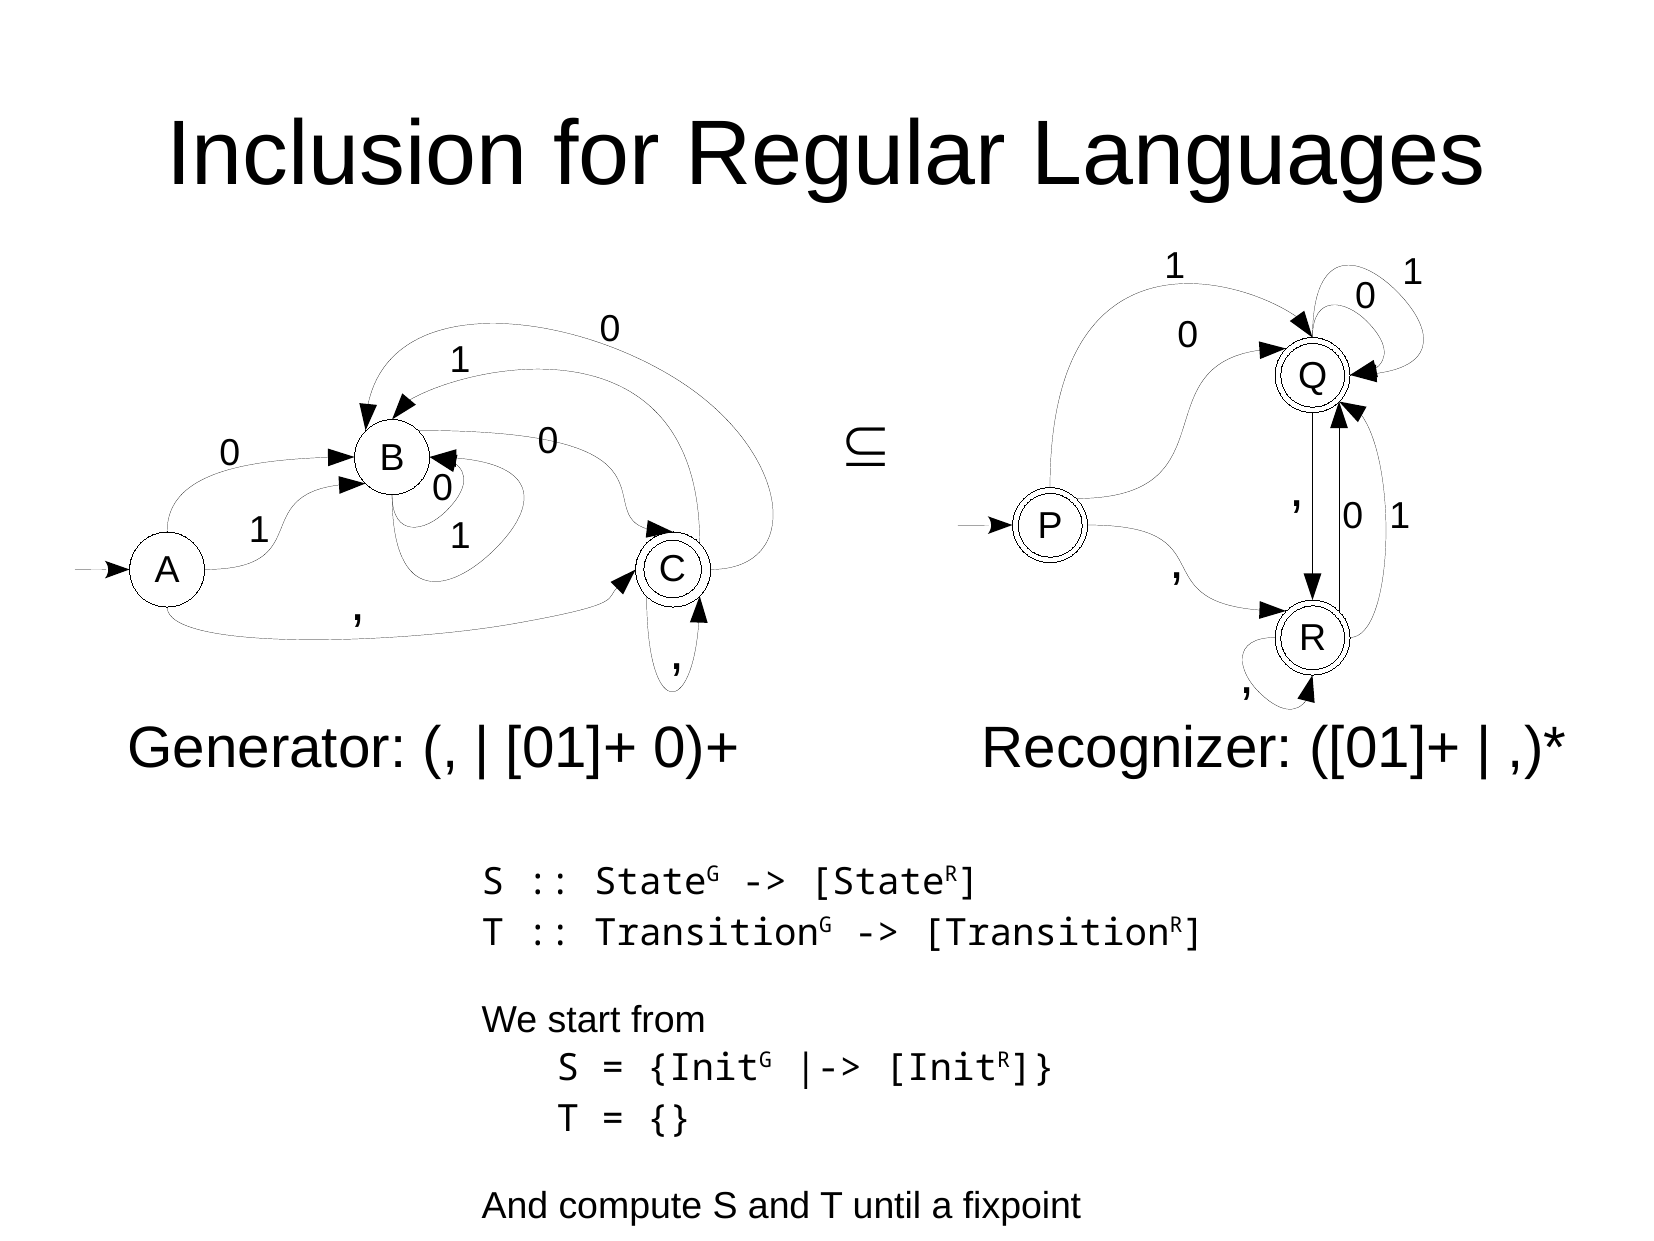

# Inclusion for Regular Languages
1
1
0
0
Q
,
1
0
P
,
R
,
0
1
0
B
0
0
1
1
A
C
,
,

Generator: (, | [01]+ 0)+
Recognizer: ([01]+ | ,)*
S :: StateG -> [StateR]
T :: TransitionG -> [TransitionR]
We start from
	S = {InitG |-> [InitR]}
	T = {}
And compute S and T until a fixpoint